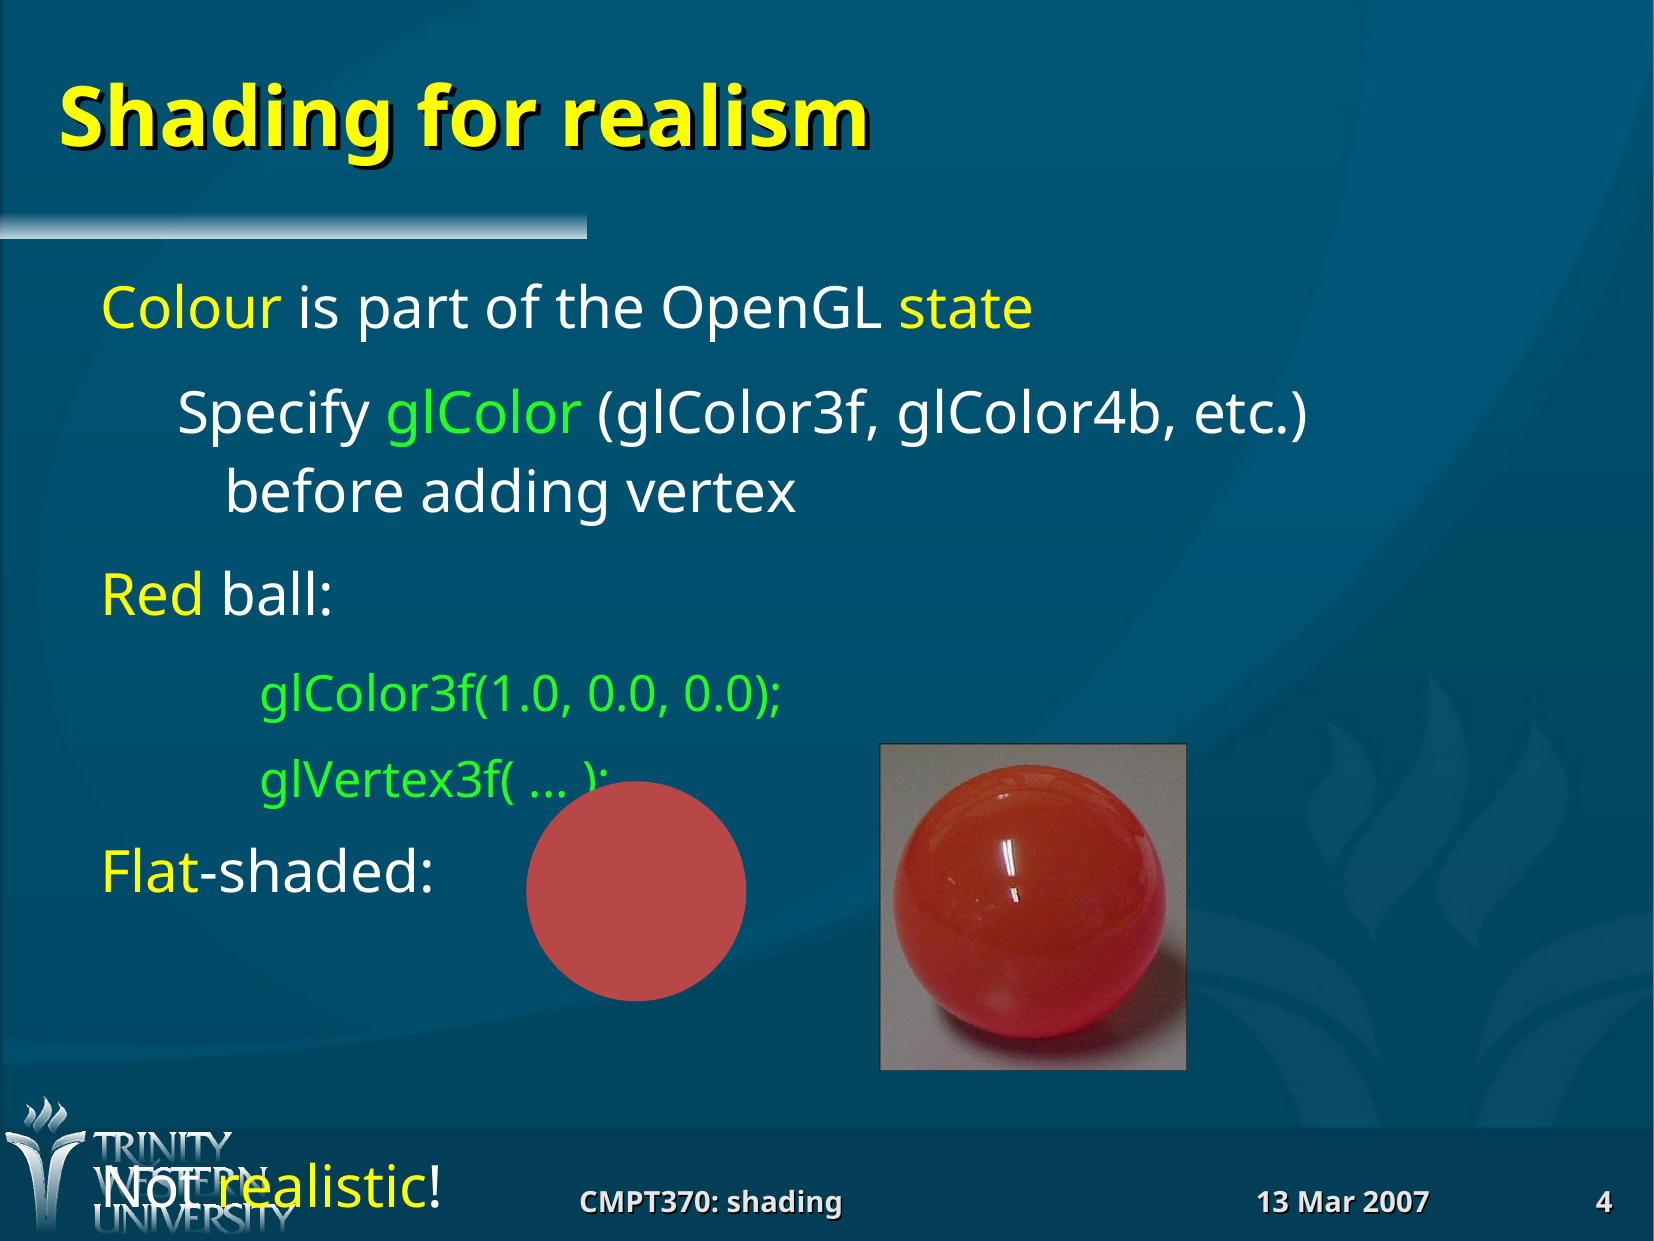

# Shading for realism
Colour is part of the OpenGL state
Specify glColor (glColor3f, glColor4b, etc.)
before adding vertex
Red ball:
glColor3f(1.0, 0.0, 0.0);
glVertex3f( ... ); ...
Flat-shaded:
Not realistic!
CMPT370: shading
13 Mar 2007
4